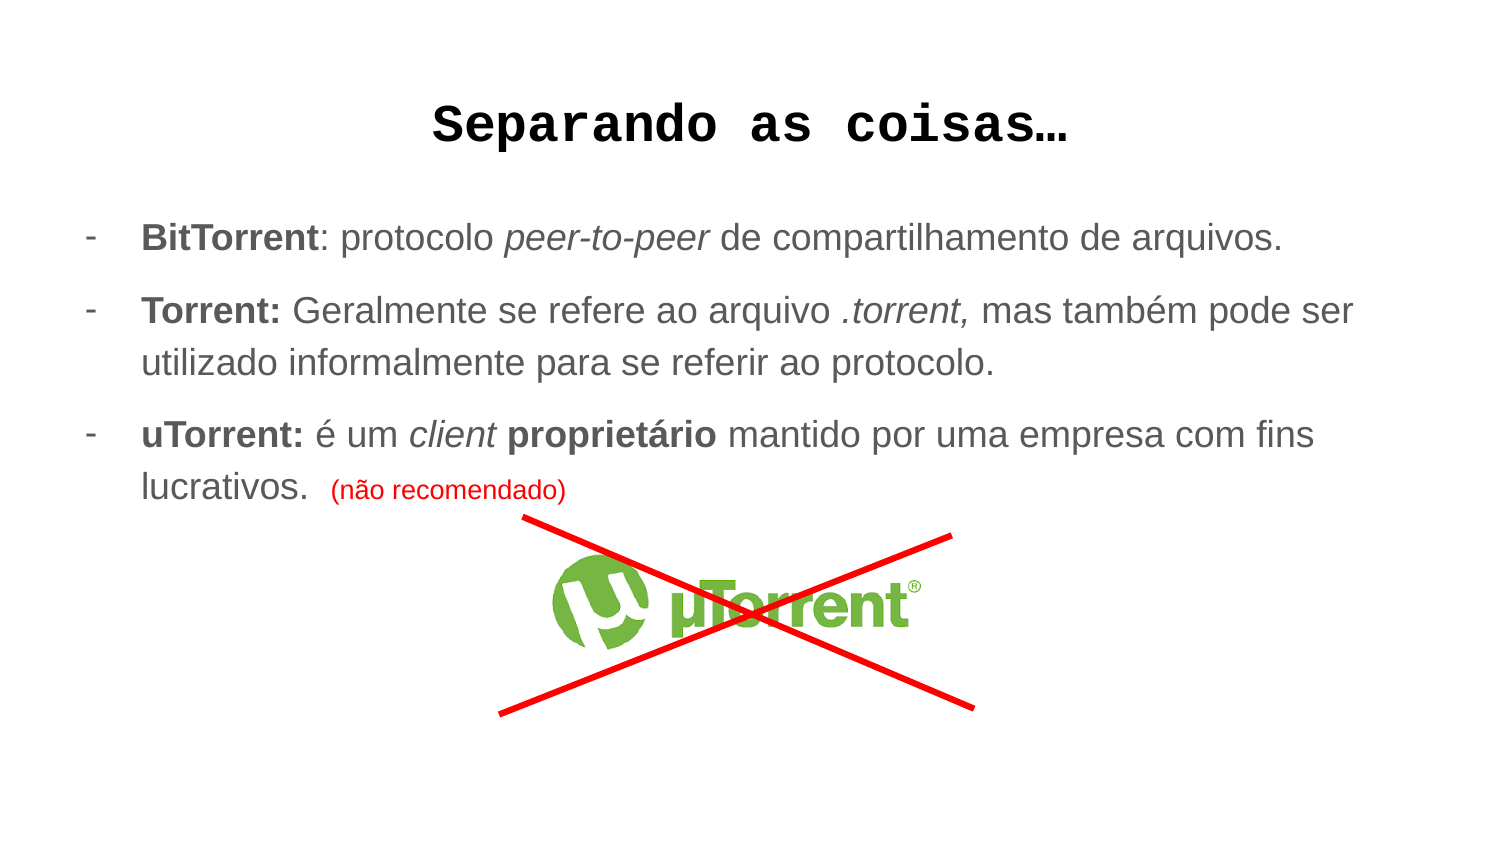

# Separando as coisas…
BitTorrent: protocolo peer-to-peer de compartilhamento de arquivos.
Torrent: Geralmente se refere ao arquivo .torrent, mas também pode ser utilizado informalmente para se referir ao protocolo.
uTorrent: é um client proprietário mantido por uma empresa com fins lucrativos. (não recomendado)